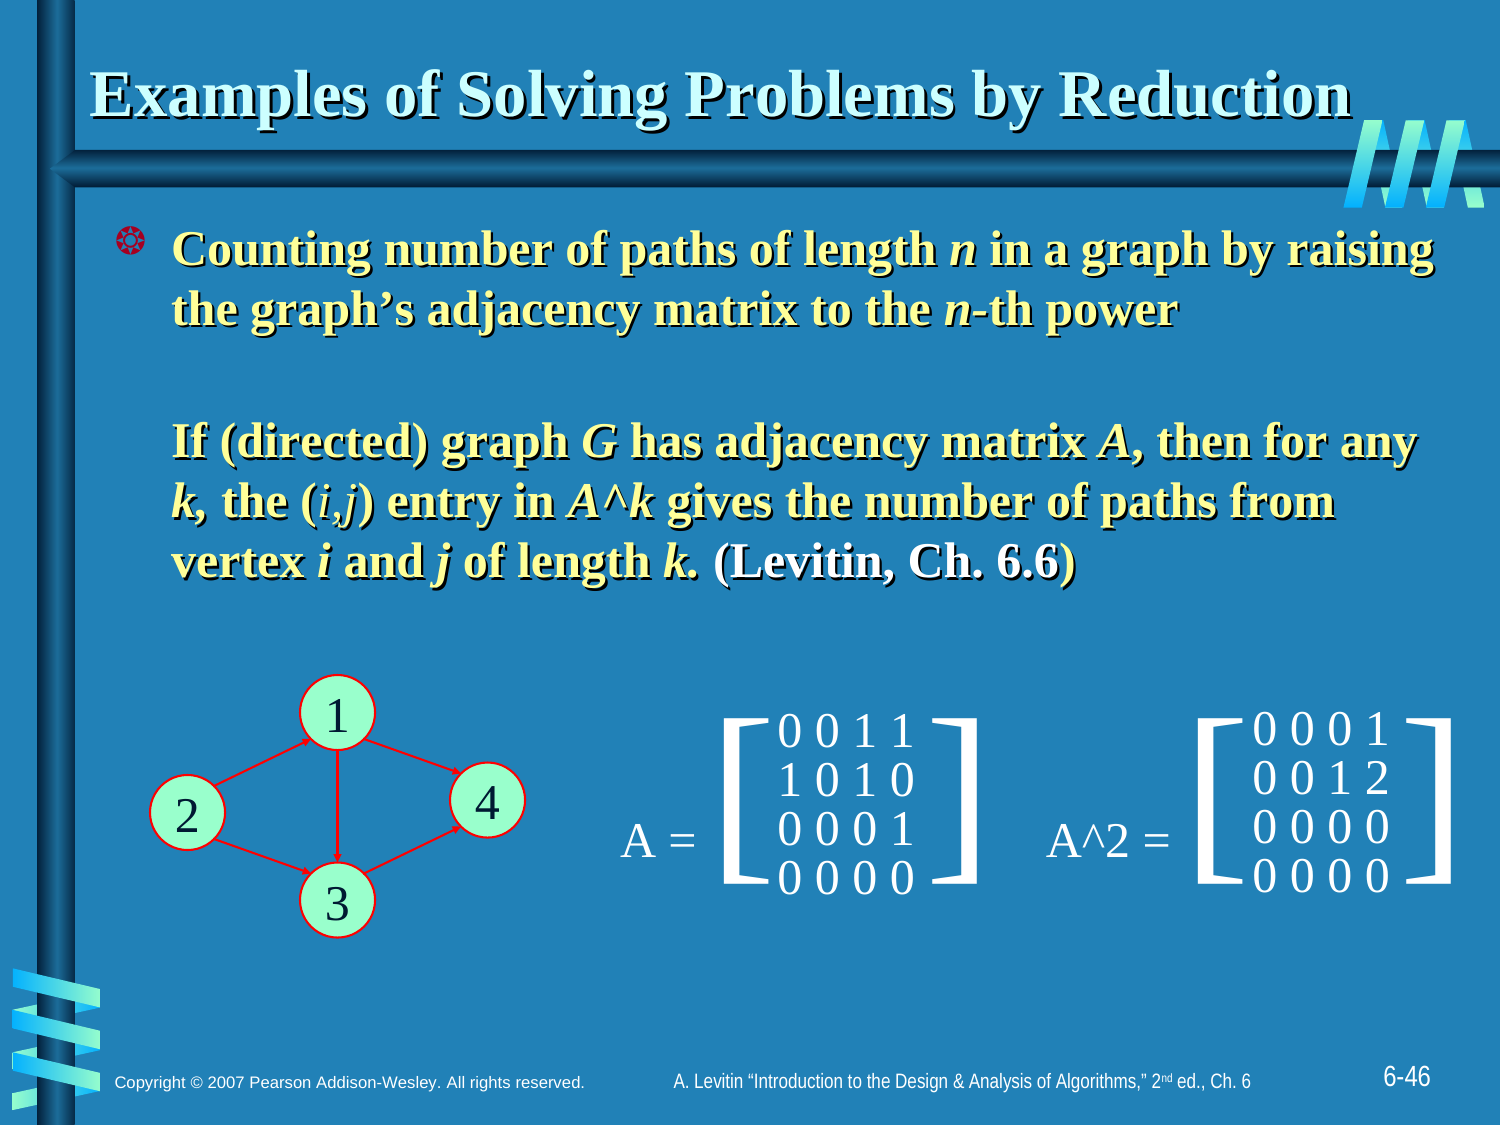

# Examples of Solving Problems by Reduction
Counting number of paths of length n in a graph by raising the graph’s adjacency matrix to the n-th power
	If (directed) graph G has adjacency matrix A, then for any k, the (i,j) entry in A^k gives the number of paths from vertex i and j of length k. (Levitin, Ch. 6.6)
A = [ ]
0 0 1 1
1 0 1 0
0 0 0 1
0 0 0 0
A^2 = [ ]
0 0 0 1
0 0 1 2
0 0 0 0
0 0 0 0
1
4
2
3